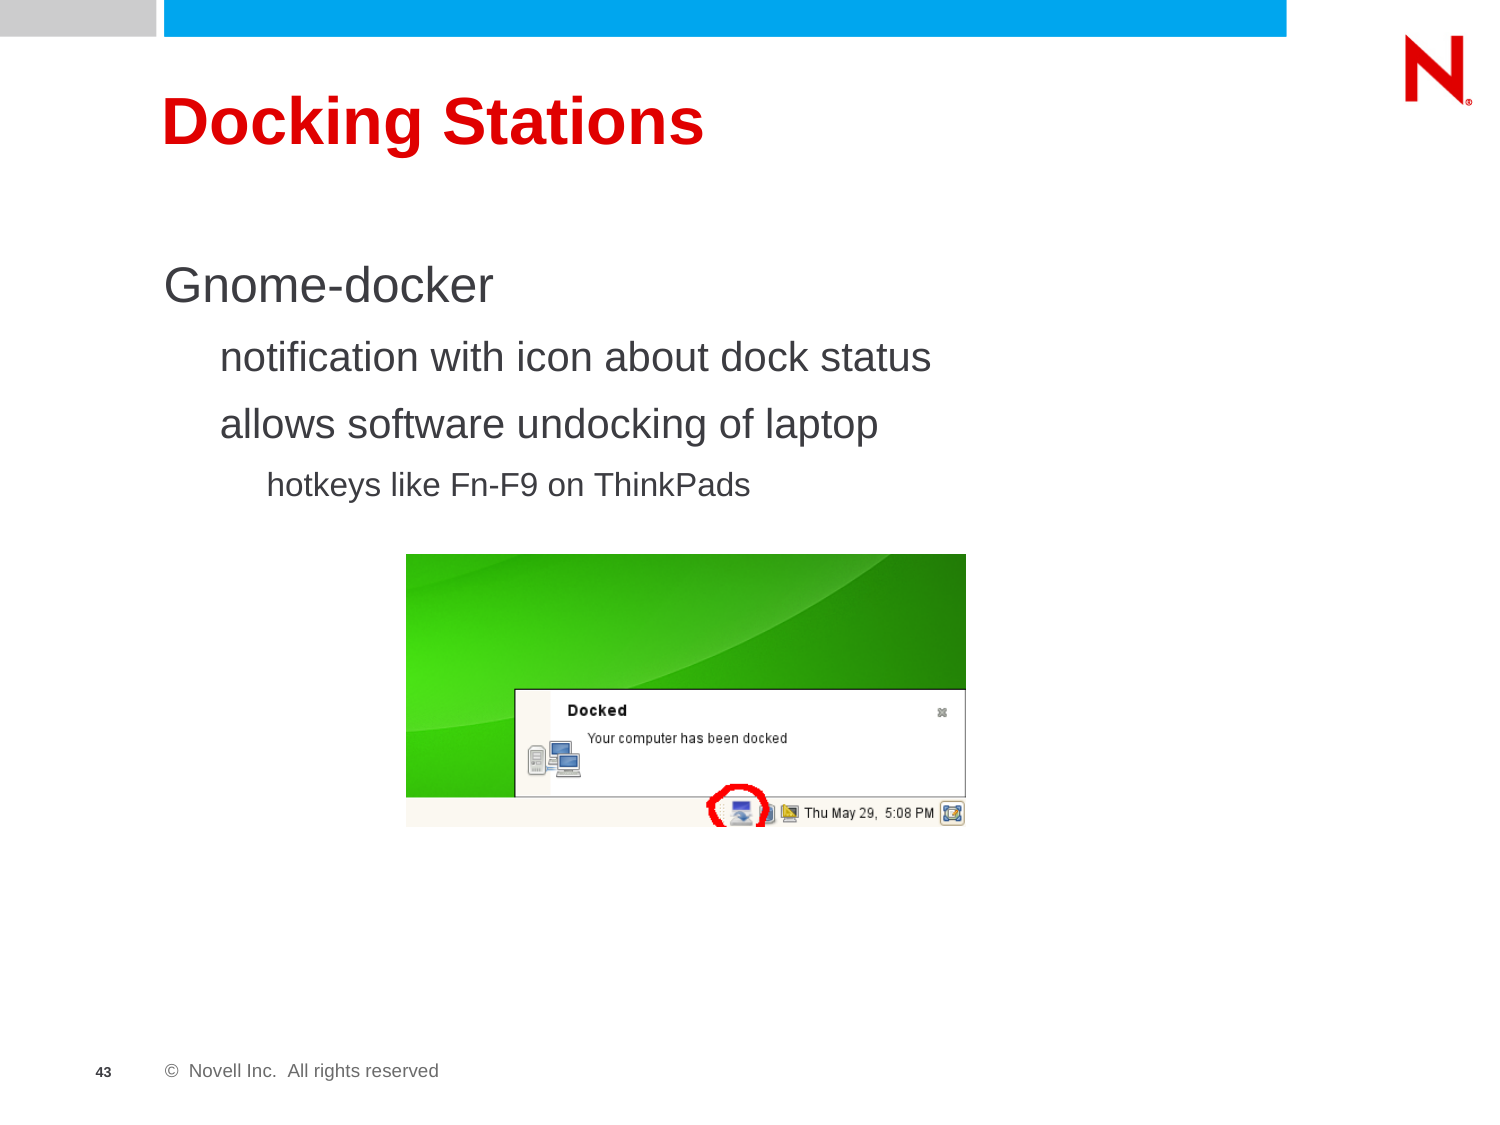

# Docking Stations
Gnome-docker
notification with icon about dock status
allows software undocking of laptop
hotkeys like Fn-F9 on ThinkPads